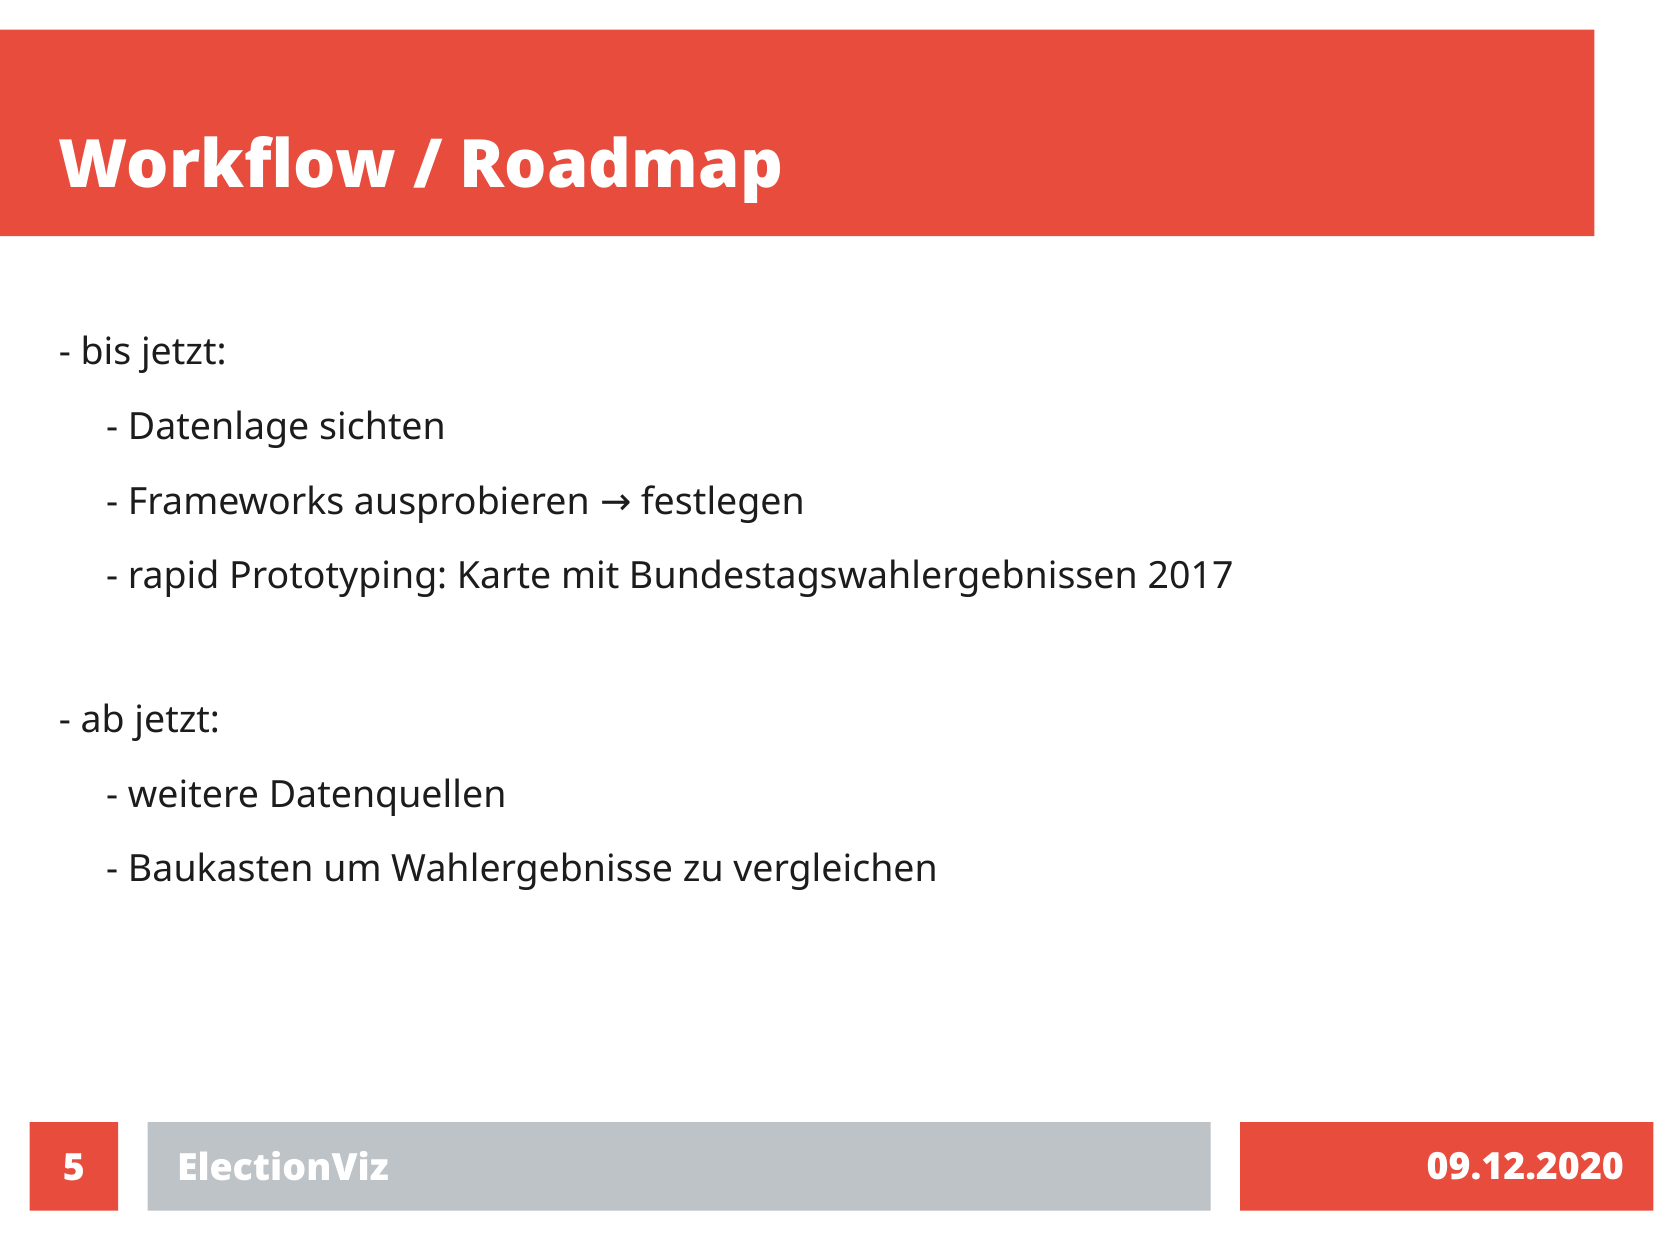

# Workflow / Roadmap
- bis jetzt:
- Datenlage sichten
- Frameworks ausprobieren → festlegen
- rapid Prototyping: Karte mit Bundestagswahlergebnissen 2017
- ab jetzt:
- weitere Datenquellen
- Baukasten um Wahlergebnisse zu vergleichen
5
ElectionViz
09.12.2020